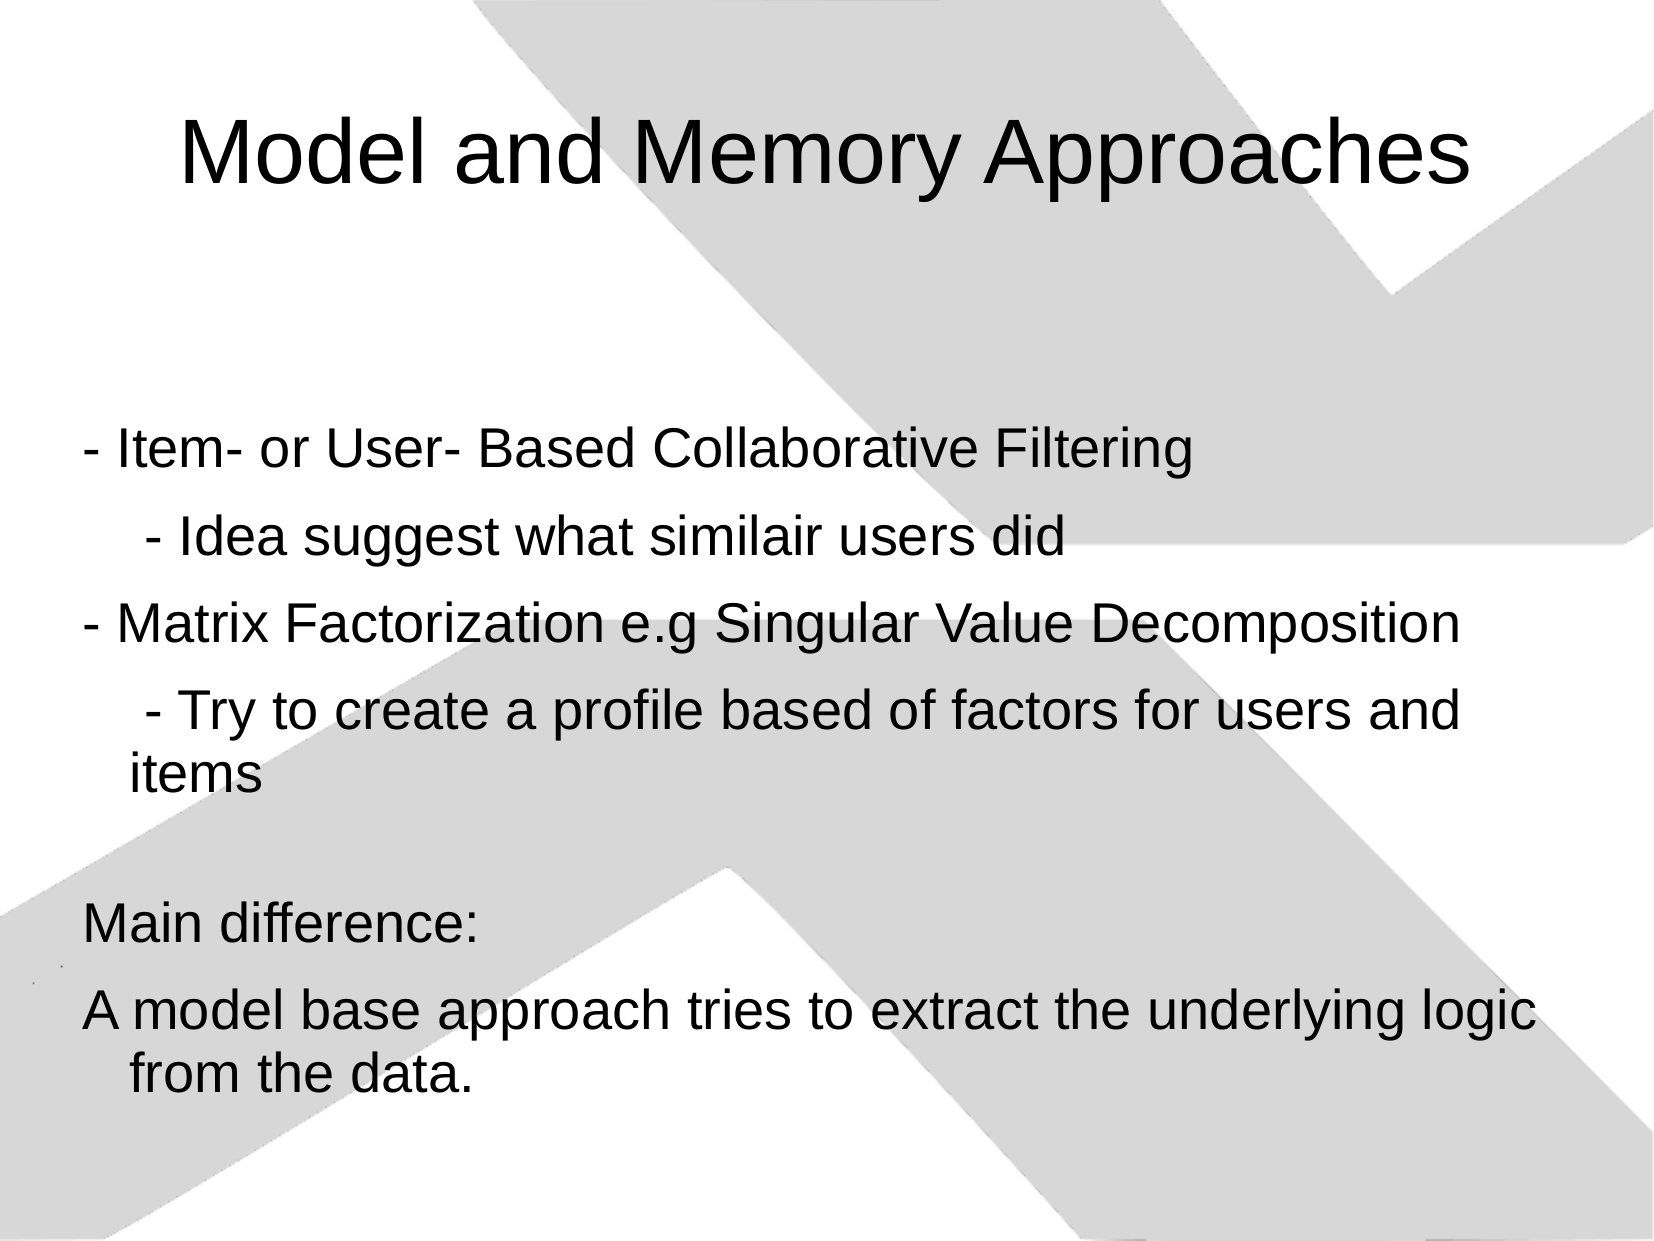

# Model and Memory Approaches
- Item- or User- Based Collaborative Filtering
 - Idea suggest what similair users did
- Matrix Factorization e.g Singular Value Decomposition
 - Try to create a profile based of factors for users and items
Main difference:
A model base approach tries to extract the underlying logic from the data.